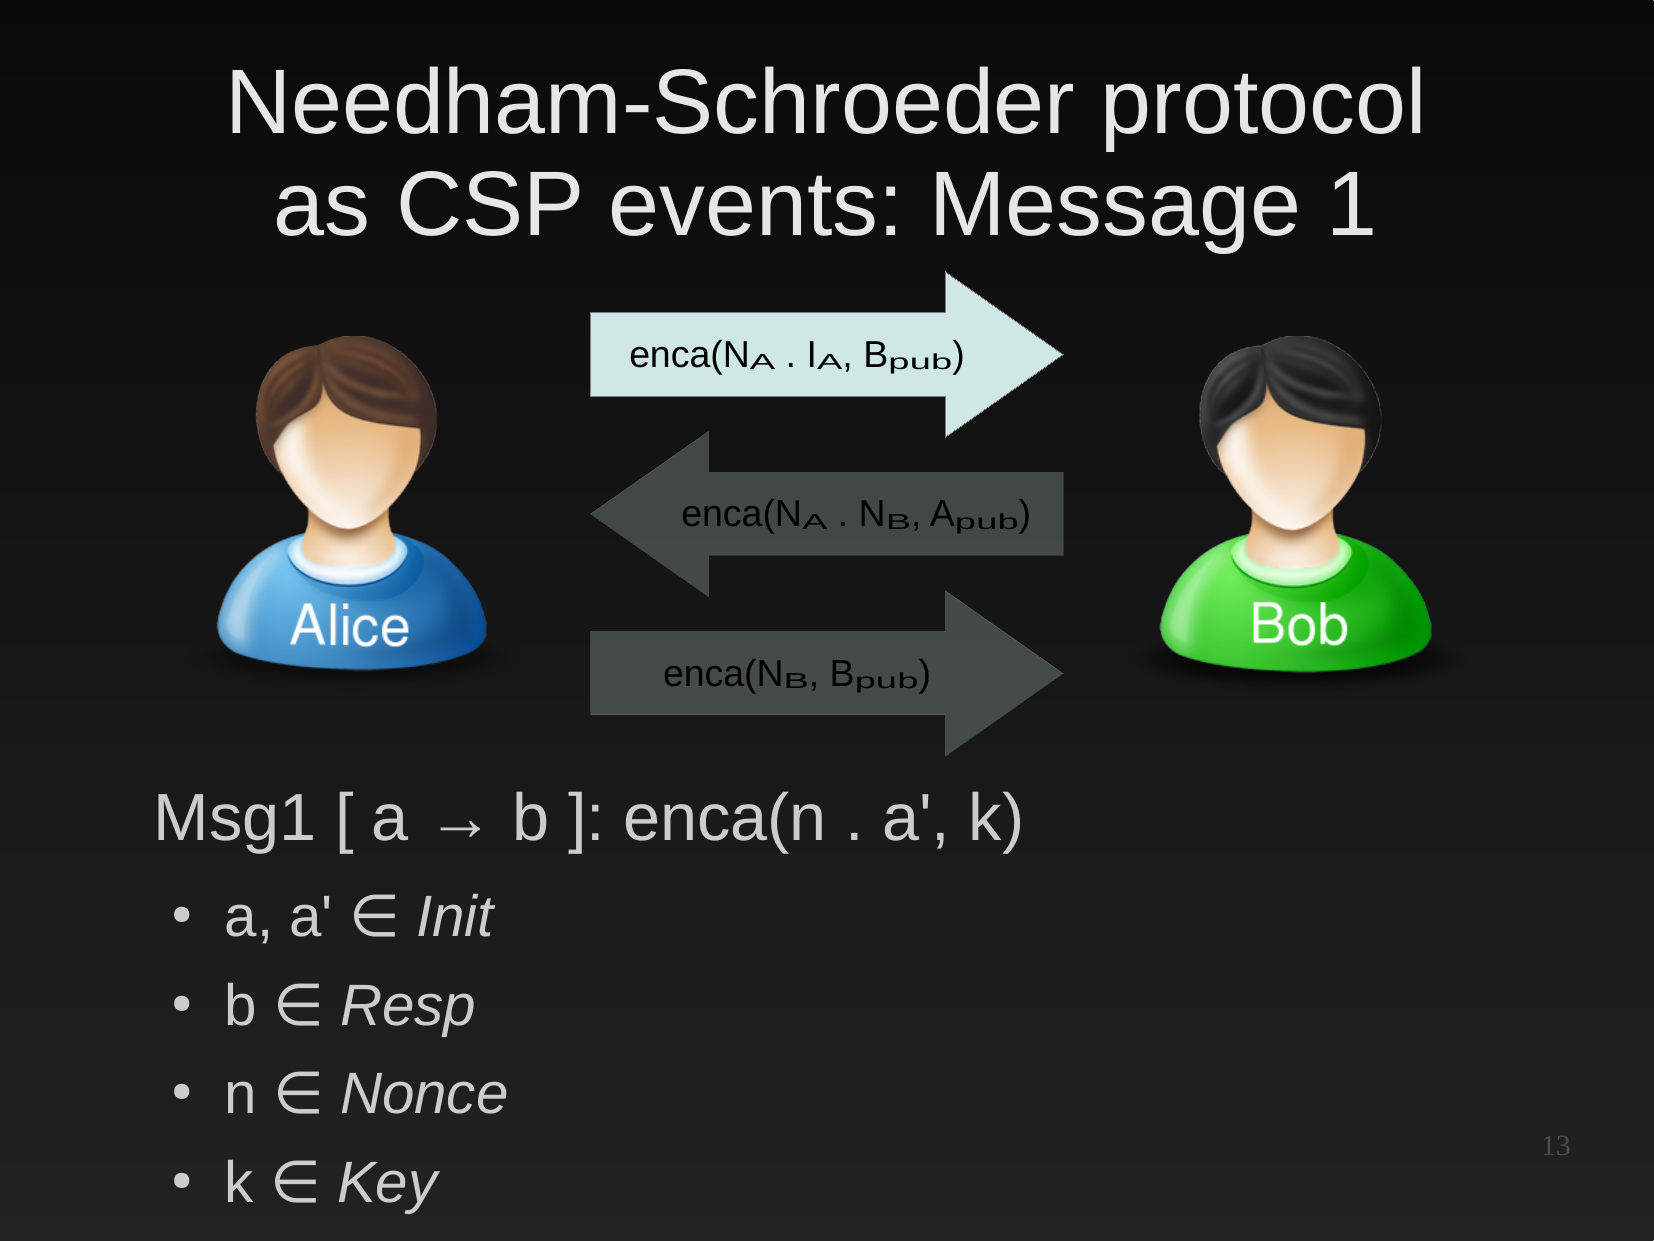

# Needham-Schroeder protocol as CSP events: Message 1
enca(NA . IA, Bpub)
enca(NA . NB, Apub)
enca(NB, Bpub)
Msg1 [ a → b ]: enca(n . a', k)
a, a' ∈ Init
b ∈ Resp
n ∈ Nonce
k ∈ Key
13